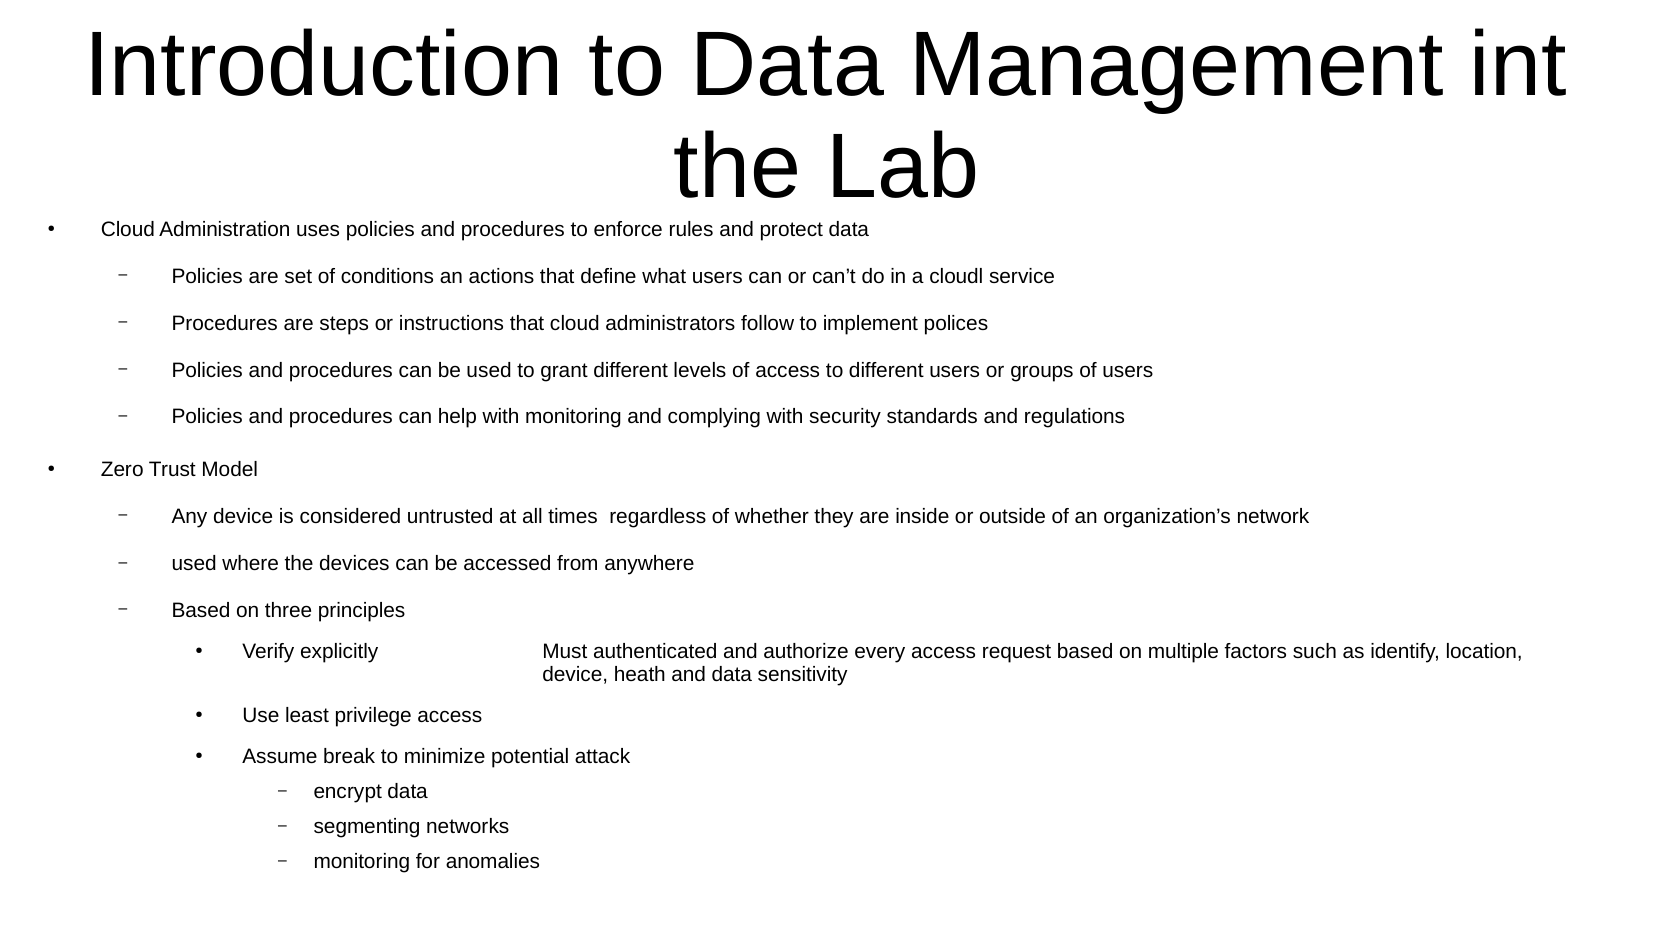

# Introduction to Data Management int the Lab
Cloud Administration uses policies and procedures to enforce rules and protect data
Policies are set of conditions an actions that define what users can or can’t do in a cloudl service
Procedures are steps or instructions that cloud administrators follow to implement polices
Policies and procedures can be used to grant different levels of access to different users or groups of users
Policies and procedures can help with monitoring and complying with security standards and regulations
Zero Trust Model
Any device is considered untrusted at all times regardless of whether they are inside or outside of an organization’s network
used where the devices can be accessed from anywhere
Based on three principles
Verify explicitly 			Must authenticated and authorize every access request based on multiple factors such as identify, location, 				device, heath and data sensitivity
Use least privilege access
Assume break to minimize potential attack
encrypt data
segmenting networks
monitoring for anomalies